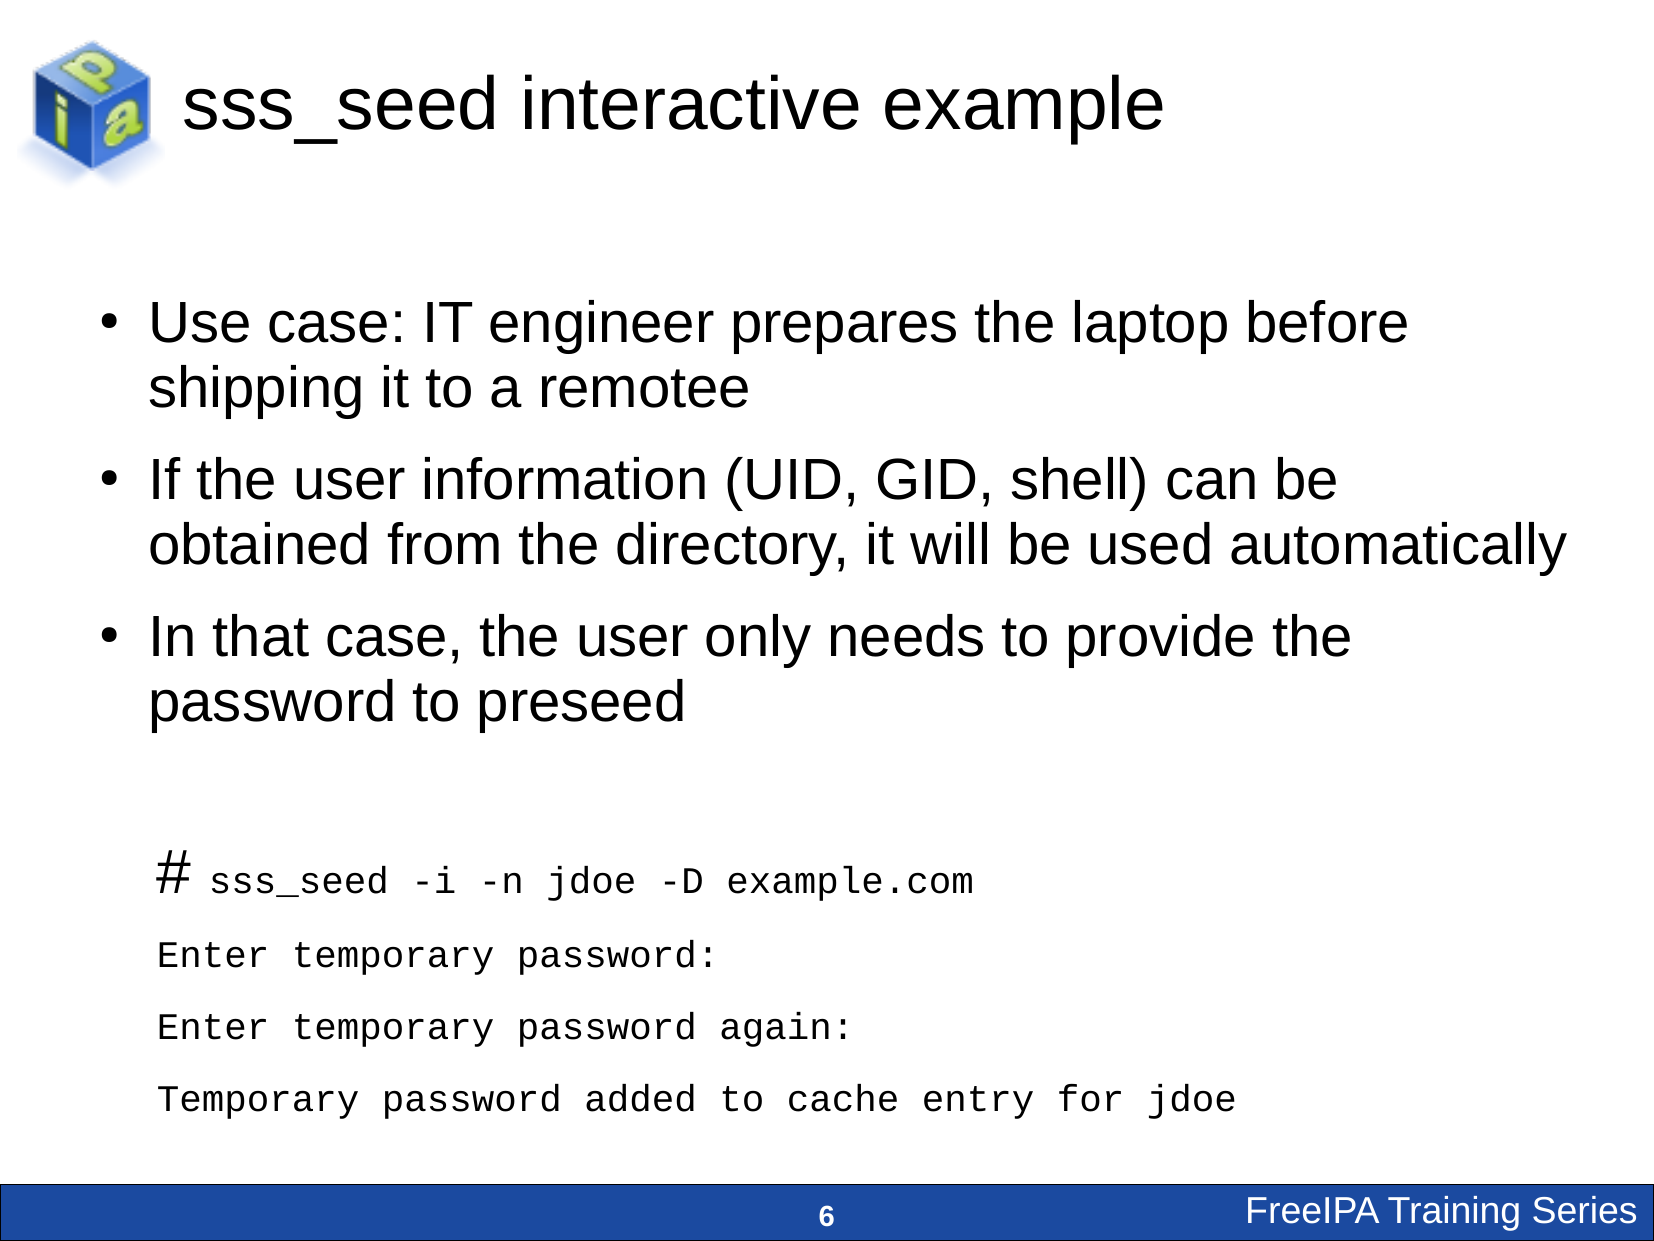

# sss_seed interactive example
Use case: IT engineer prepares the laptop before shipping it to a remotee
If the user information (UID, GID, shell) can be obtained from the directory, it will be used automatically
In that case, the user only needs to provide the password to preseed
# sss_seed -i -n jdoe -D example.com
Enter temporary password:
Enter temporary password again:
Temporary password added to cache entry for jdoe
6